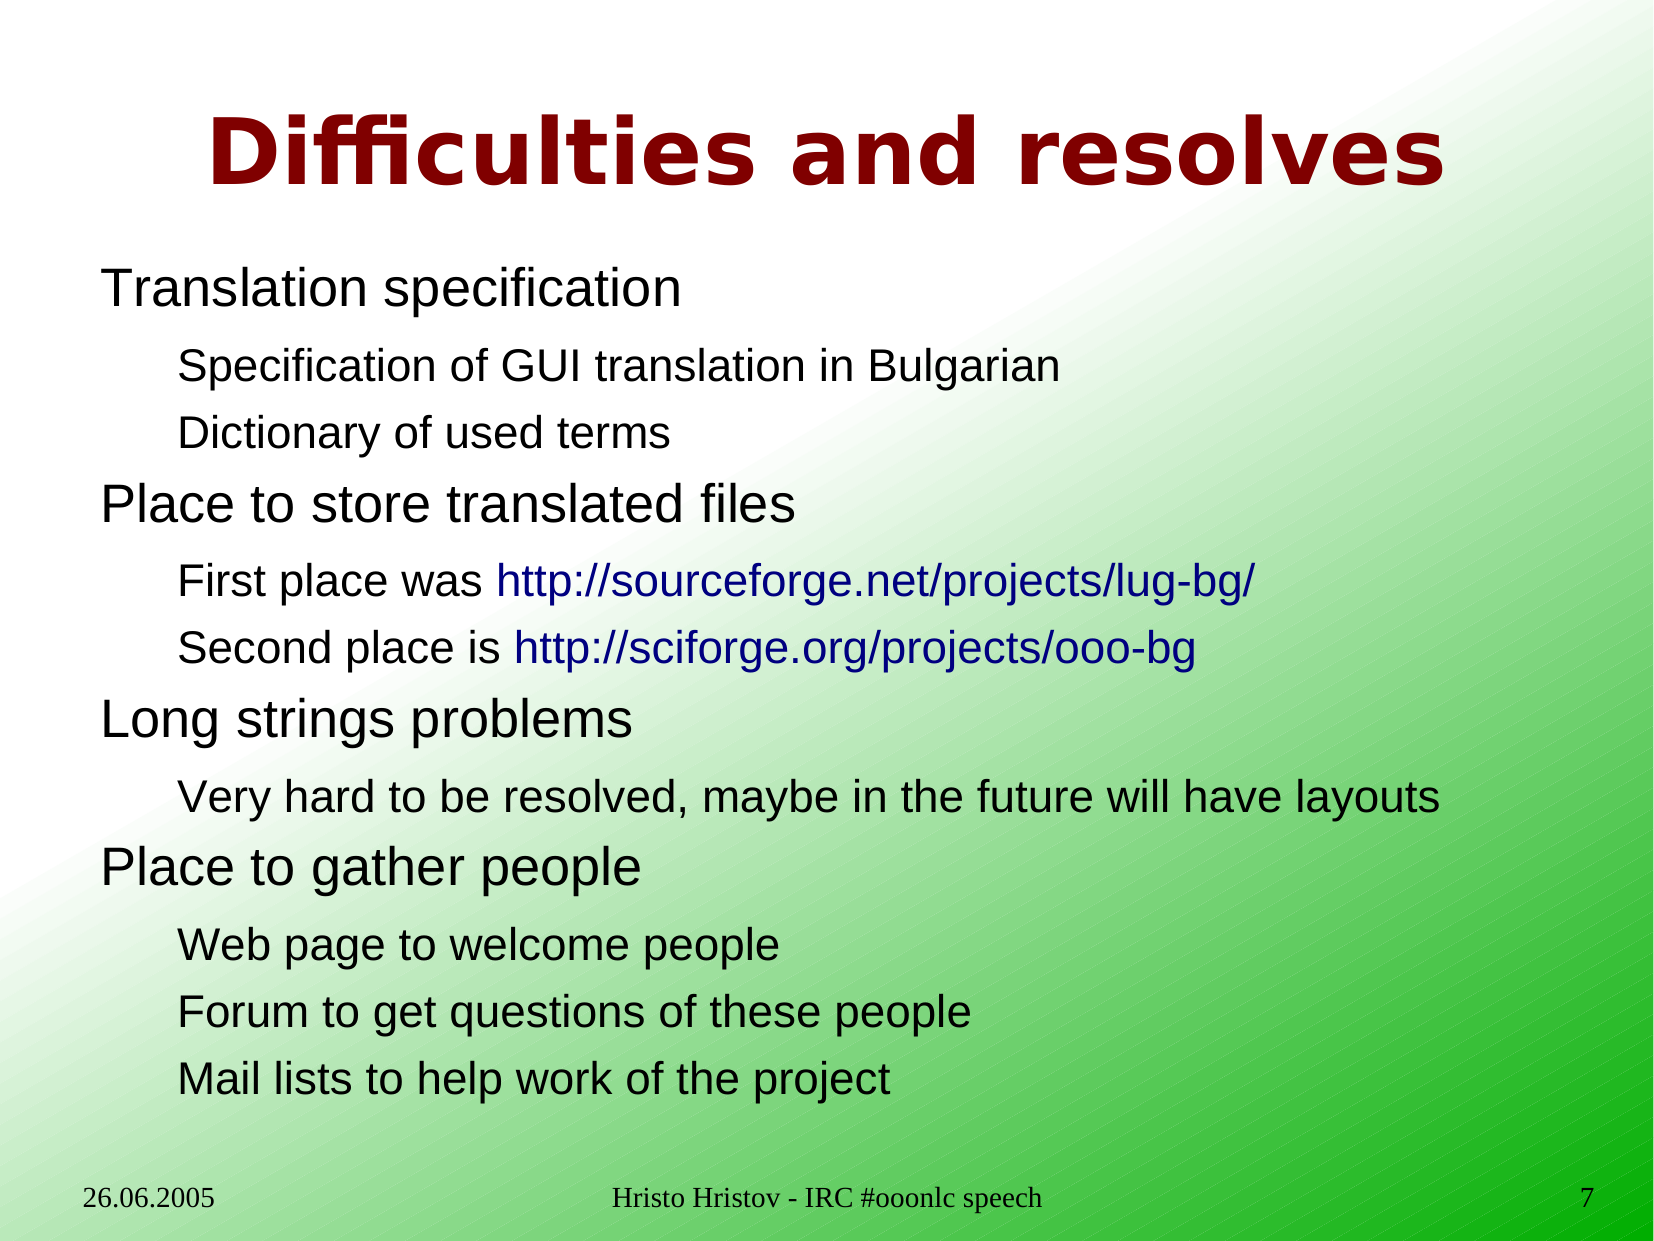

Difficulties and resolves
# Translation specification
Specification of GUI translation in Bulgarian
Dictionary of used terms
Place to store translated files
First place was http://sourceforge.net/projects/lug-bg/
Second place is http://sciforge.org/projects/ooo-bg
Long strings problems
Very hard to be resolved, maybe in the future will have layouts
Place to gather people
Web page to welcome people
Forum to get questions of these people
Mail lists to help work of the project
26.06.2005
Hristo Hristov - IRC #ooonlc speech
7